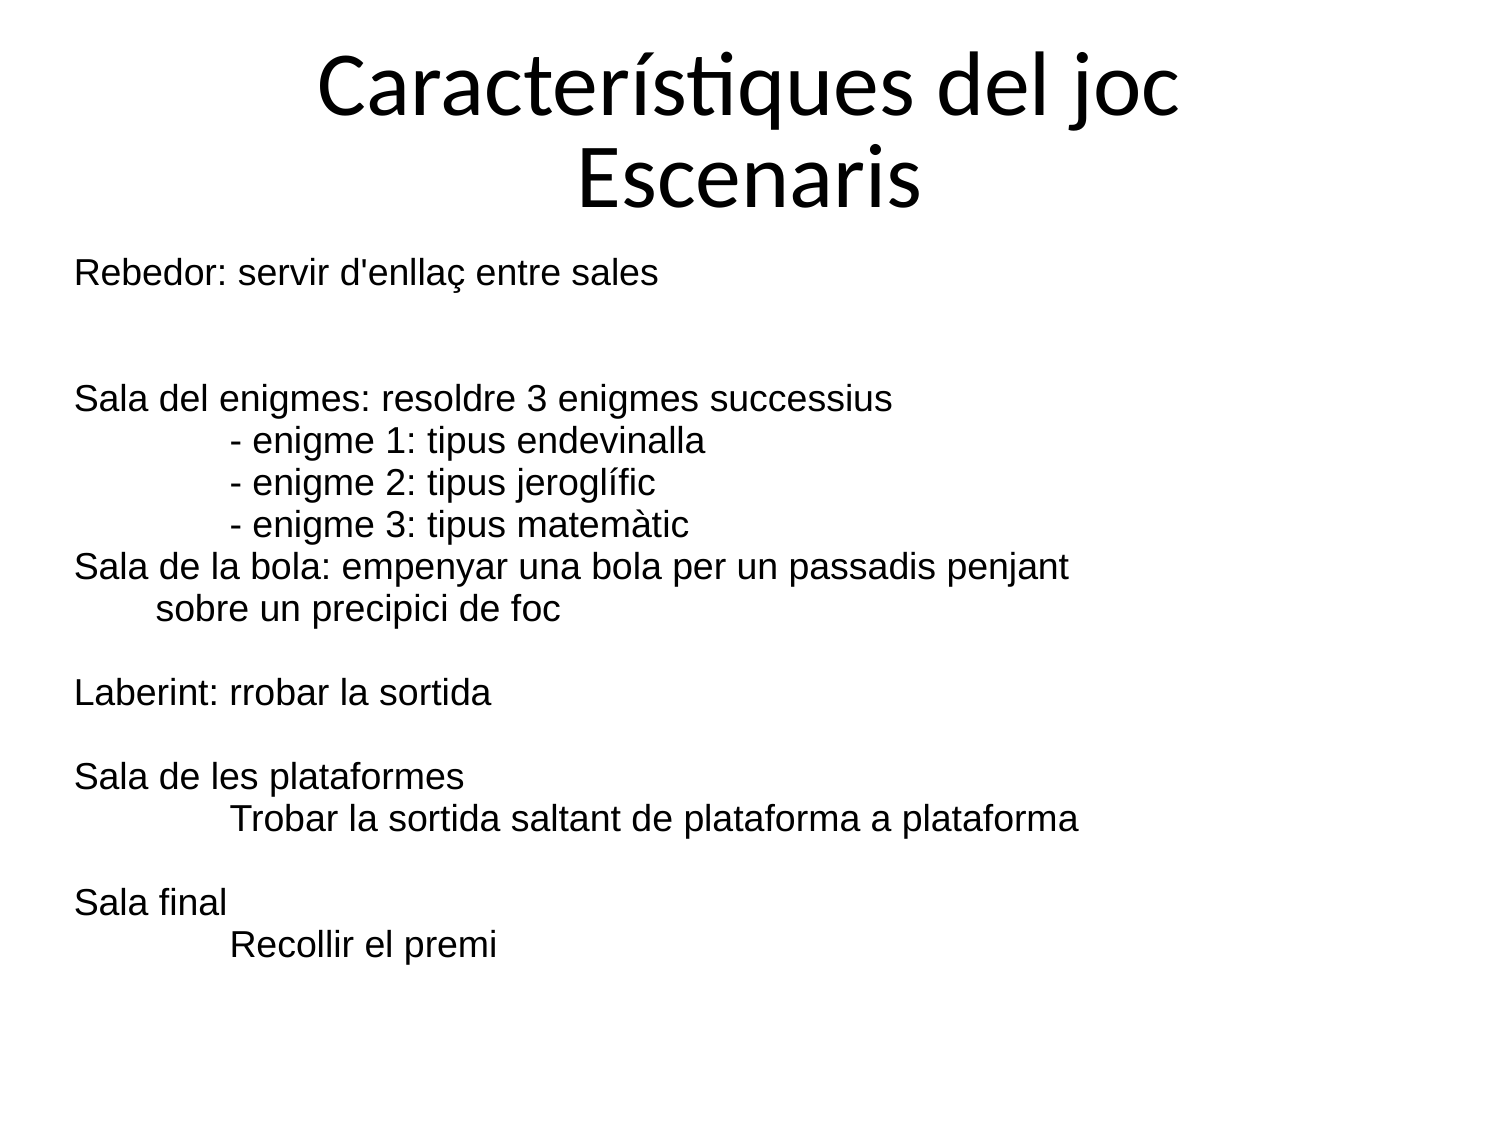

# Característiques del joc Escenaris
Rebedor: servir d'enllaç entre sales
Sala del enigmes: resoldre 3 enigmes successius
		- enigme 1: tipus endevinalla
		- enigme 2: tipus jeroglífic
		- enigme 3: tipus matemàtic
Sala de la bola: empenyar una bola per un passadis penjant sobre un precipici de foc
Laberint: rrobar la sortida
Sala de les plataformes
		Trobar la sortida saltant de plataforma a plataforma
Sala final
		Recollir el premi